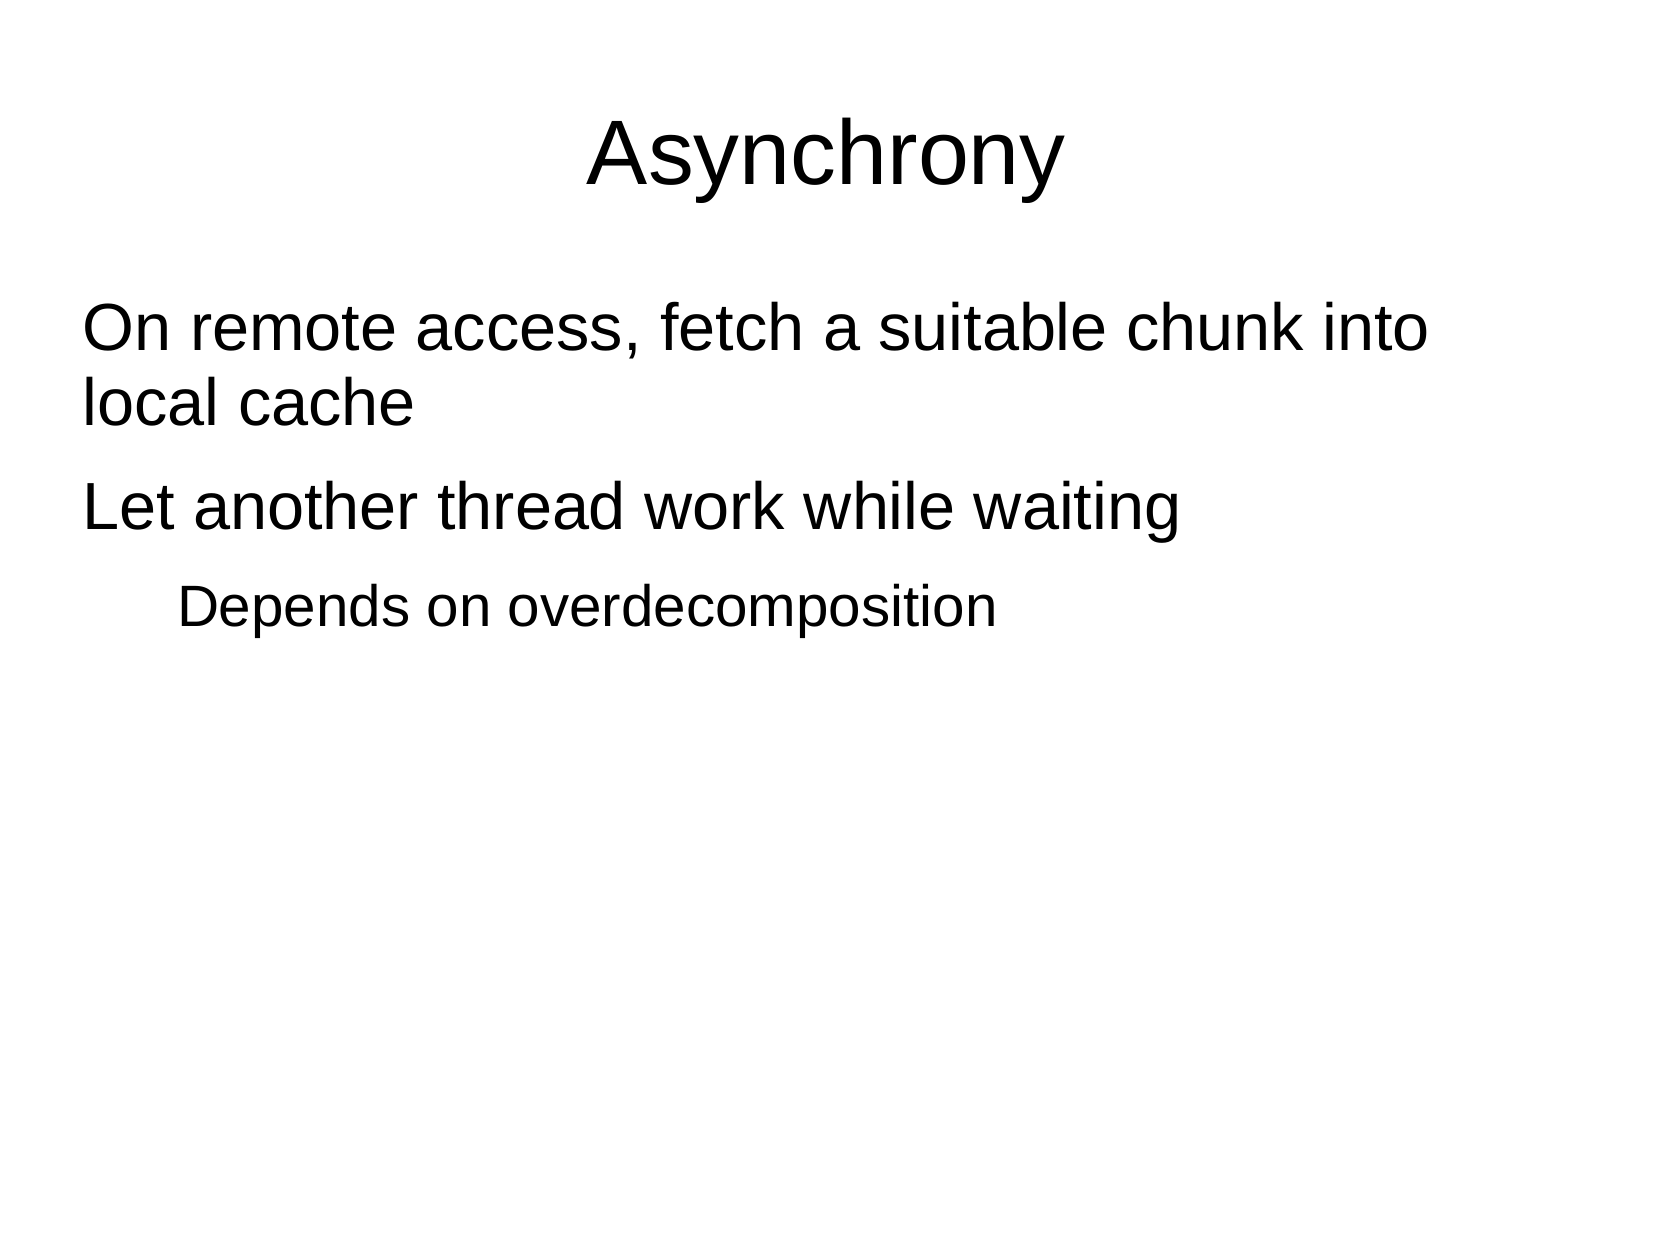

# Asynchrony
On remote access, fetch a suitable chunk into local cache
Let another thread work while waiting
Depends on overdecomposition